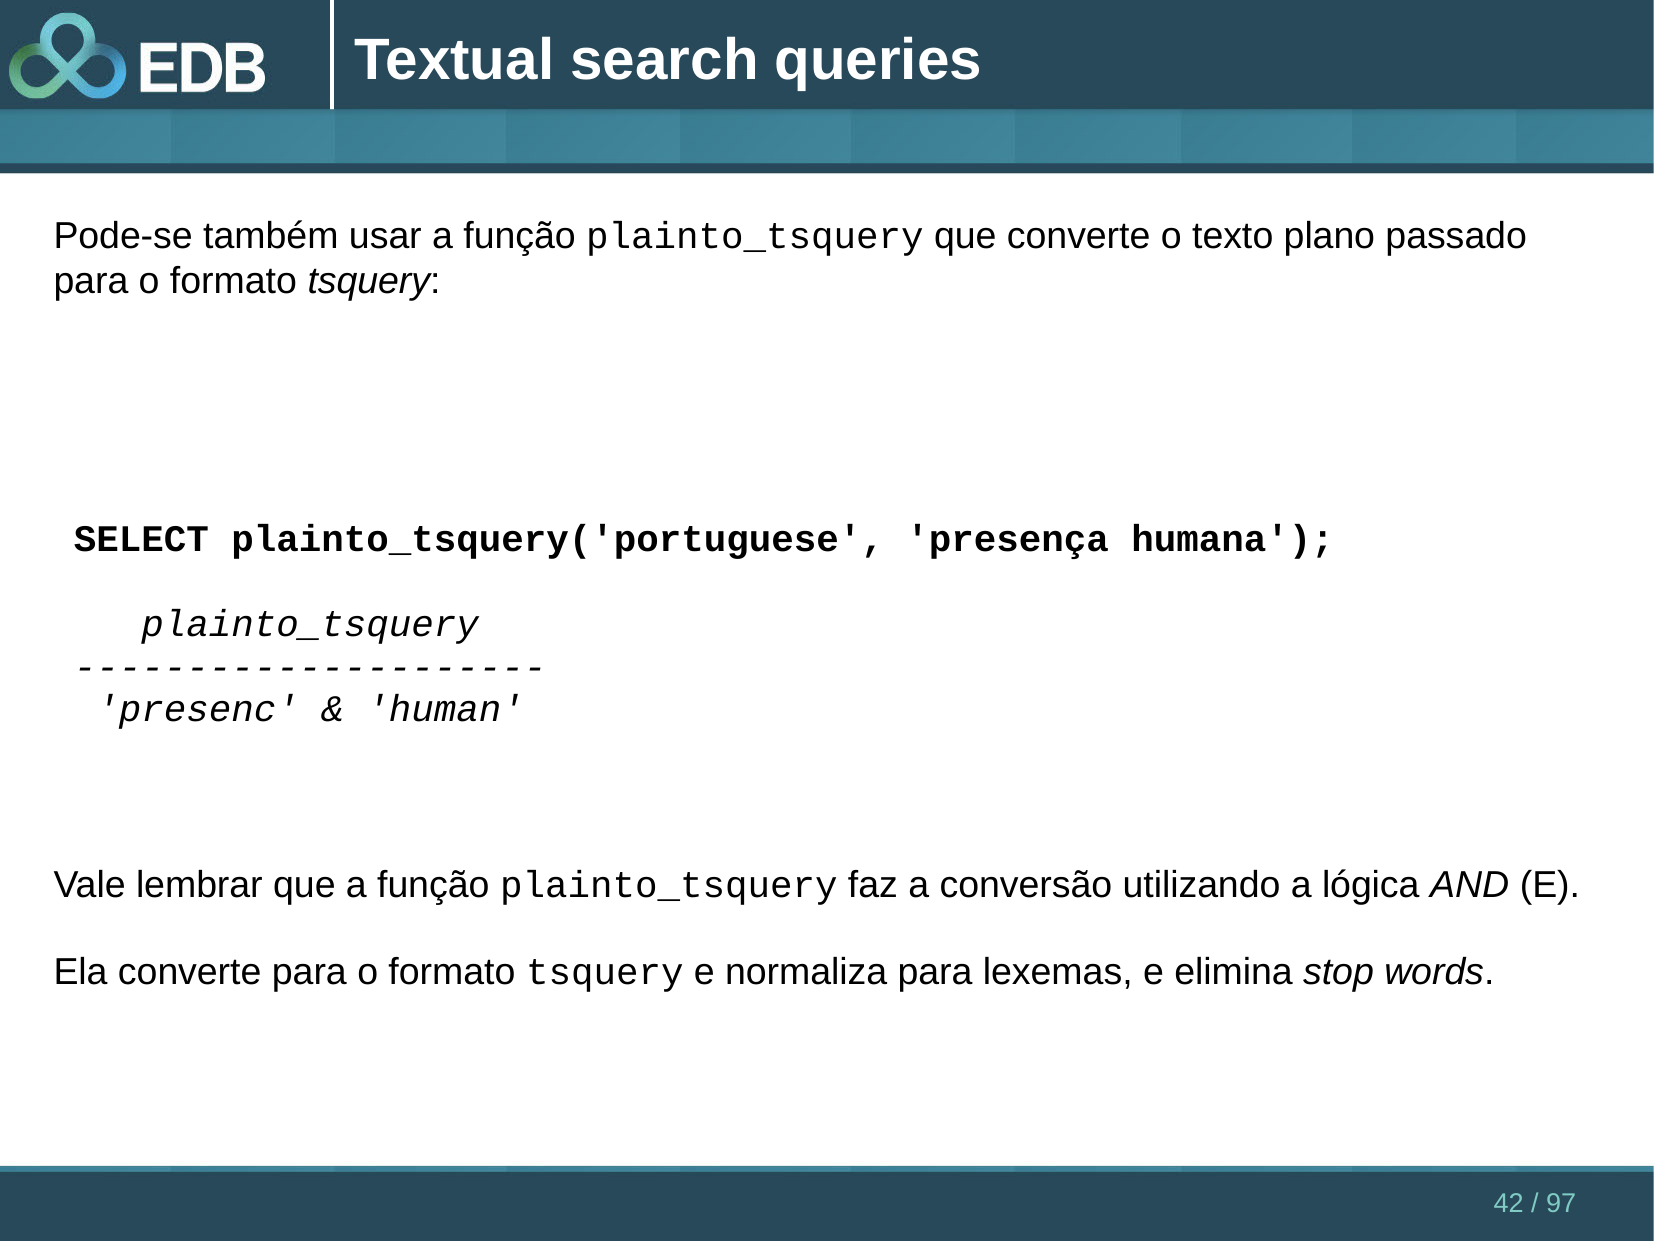

# Textual search queries
Pode-se também usar a função plainto_tsquery que converte o texto plano passado para o formato tsquery:
SELECT plainto_tsquery('portuguese', 'presença humana');
 plainto_tsquery
---------------------
 'presenc' & 'human'
Vale lembrar que a função plainto_tsquery faz a conversão utilizando a lógica AND (E).
Ela converte para o formato tsquery e normaliza para lexemas, e elimina stop words.